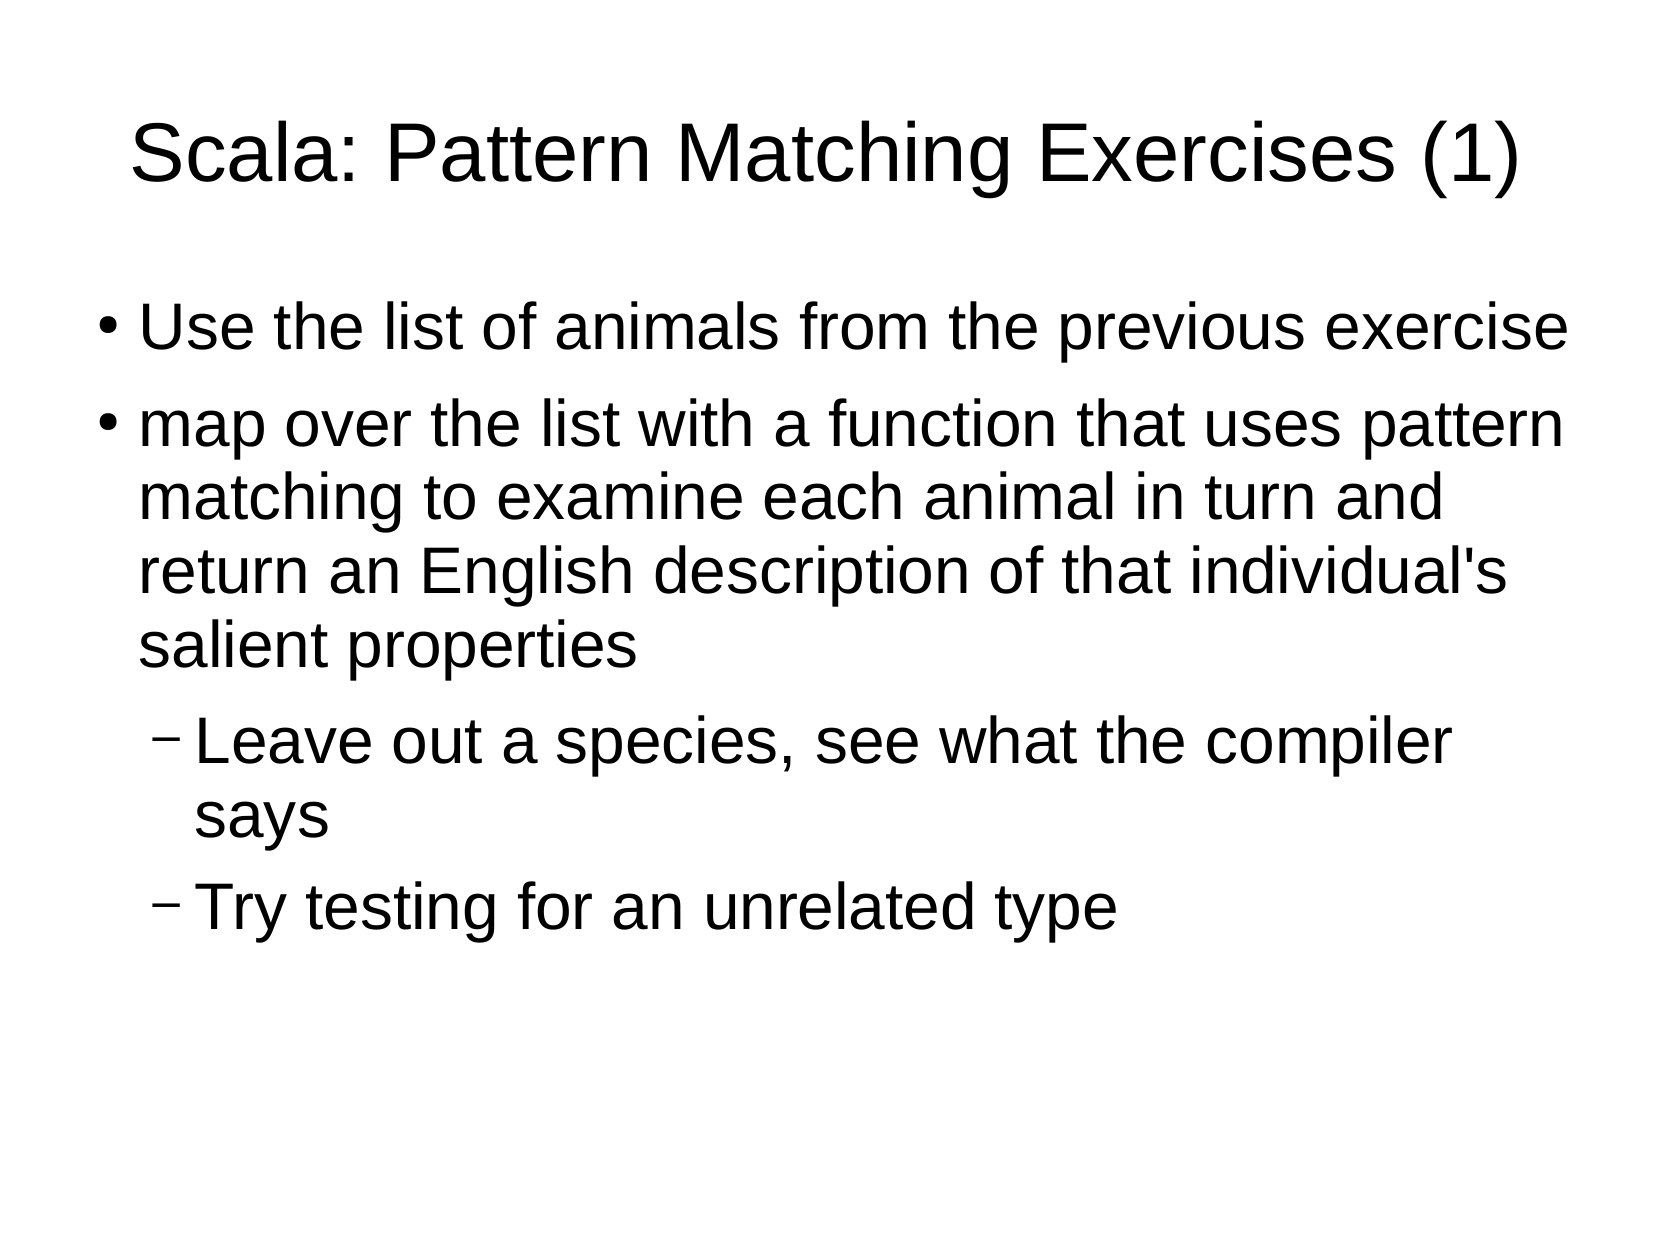

# Scala: Pattern Matching Exercises (1)
Use the list of animals from the previous exercise
map over the list with a function that uses pattern matching to examine each animal in turn and return an English description of that individual's salient properties
Leave out a species, see what the compiler says
Try testing for an unrelated type